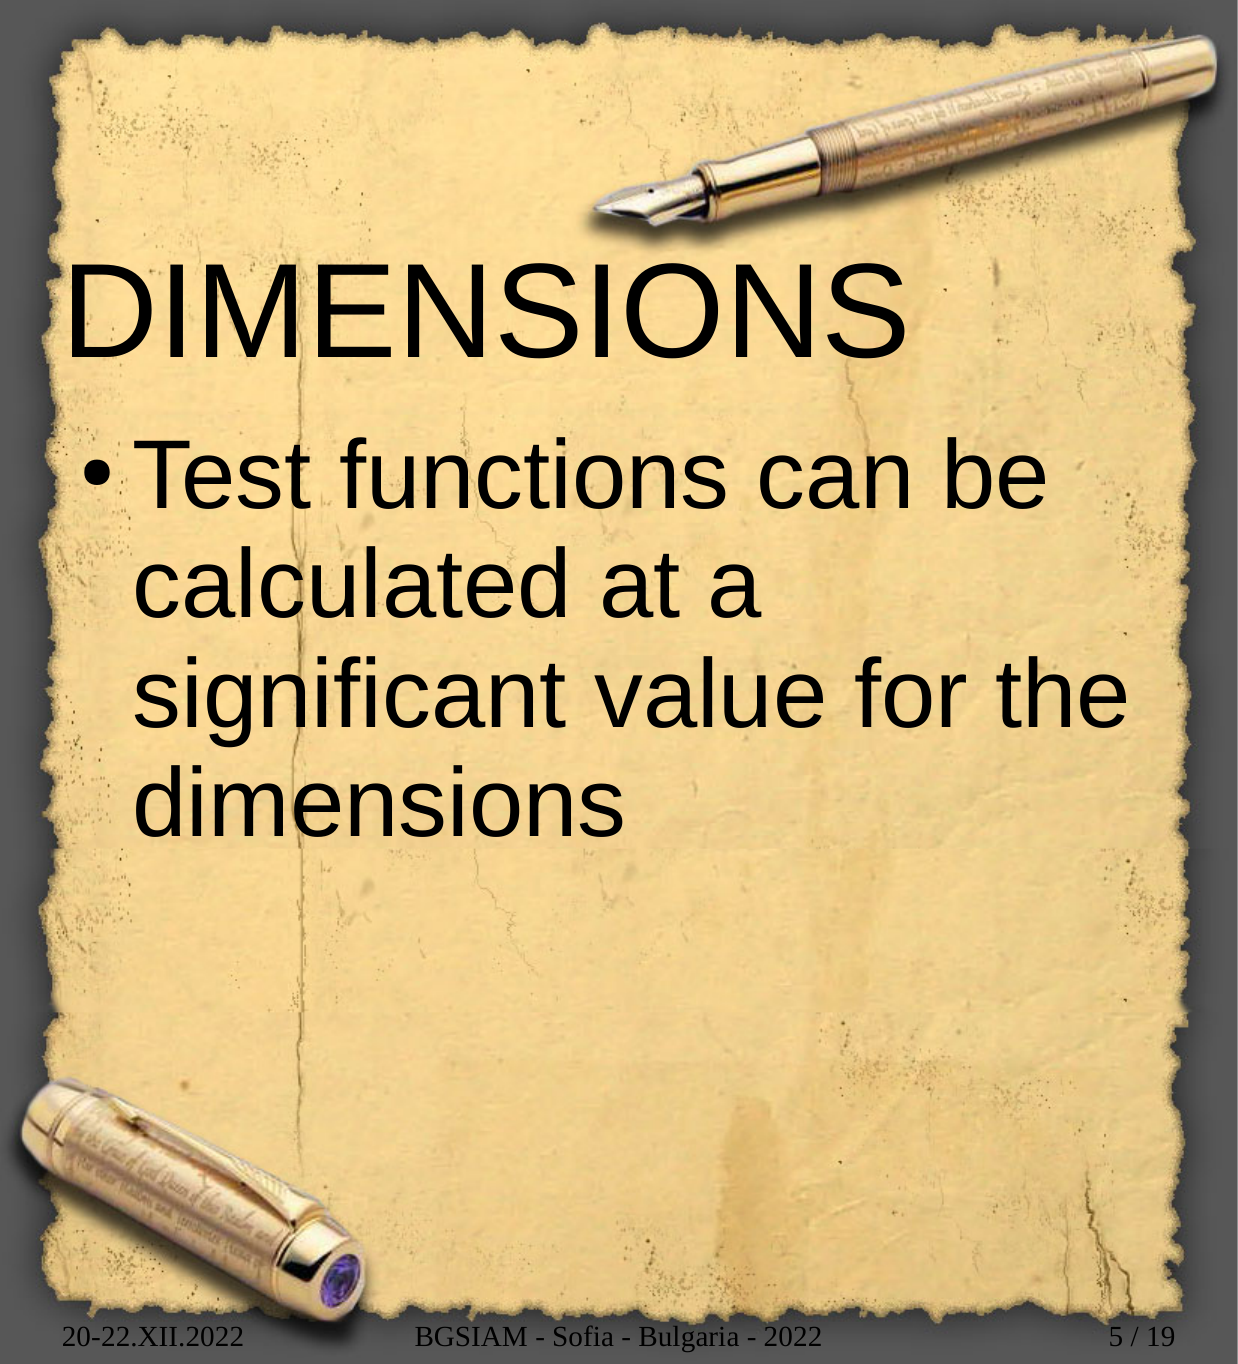

# Dimensions
Test functions can be calculated at a significant value for the dimensions
20-22.XII.2022
BGSIAM - Sofia - Bulgaria - 2022
5